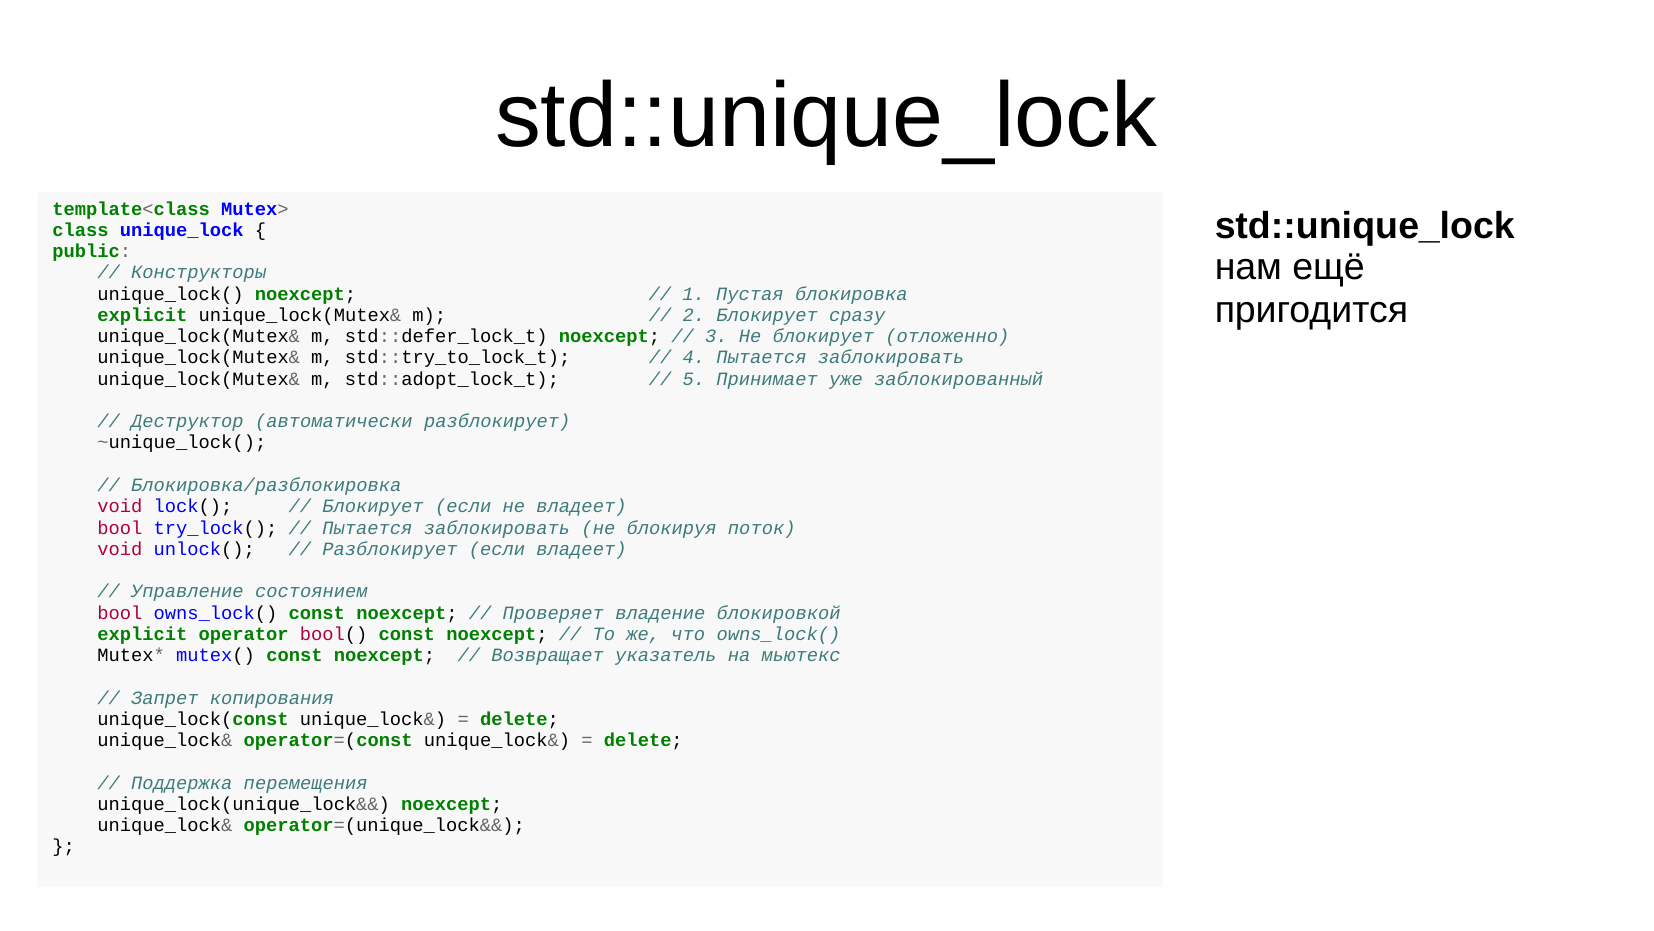

# std::unique_lock
template<class Mutex>
class unique_lock {
public:
 // Конструкторы
 unique_lock() noexcept; // 1. Пустая блокировка
 explicit unique_lock(Mutex& m); // 2. Блокирует сразу
 unique_lock(Mutex& m, std::defer_lock_t) noexcept; // 3. Не блокирует (отложенно)
 unique_lock(Mutex& m, std::try_to_lock_t); // 4. Пытается заблокировать
 unique_lock(Mutex& m, std::adopt_lock_t); // 5. Принимает уже заблокированный
 // Деструктор (автоматически разблокирует)
 ~unique_lock();
 // Блокировка/разблокировка
 void lock(); // Блокирует (если не владеет)
 bool try_lock(); // Пытается заблокировать (не блокируя поток)
 void unlock(); // Разблокирует (если владеет)
 // Управление состоянием
 bool owns_lock() const noexcept; // Проверяет владение блокировкой
 explicit operator bool() const noexcept; // То же, что owns_lock()
 Mutex* mutex() const noexcept; // Возвращает указатель на мьютекс
 // Запрет копирования
 unique_lock(const unique_lock&) = delete;
 unique_lock& operator=(const unique_lock&) = delete;
 // Поддержка перемещения
 unique_lock(unique_lock&&) noexcept;
 unique_lock& operator=(unique_lock&&);
};
std::unique_lock нам ещё пригодится